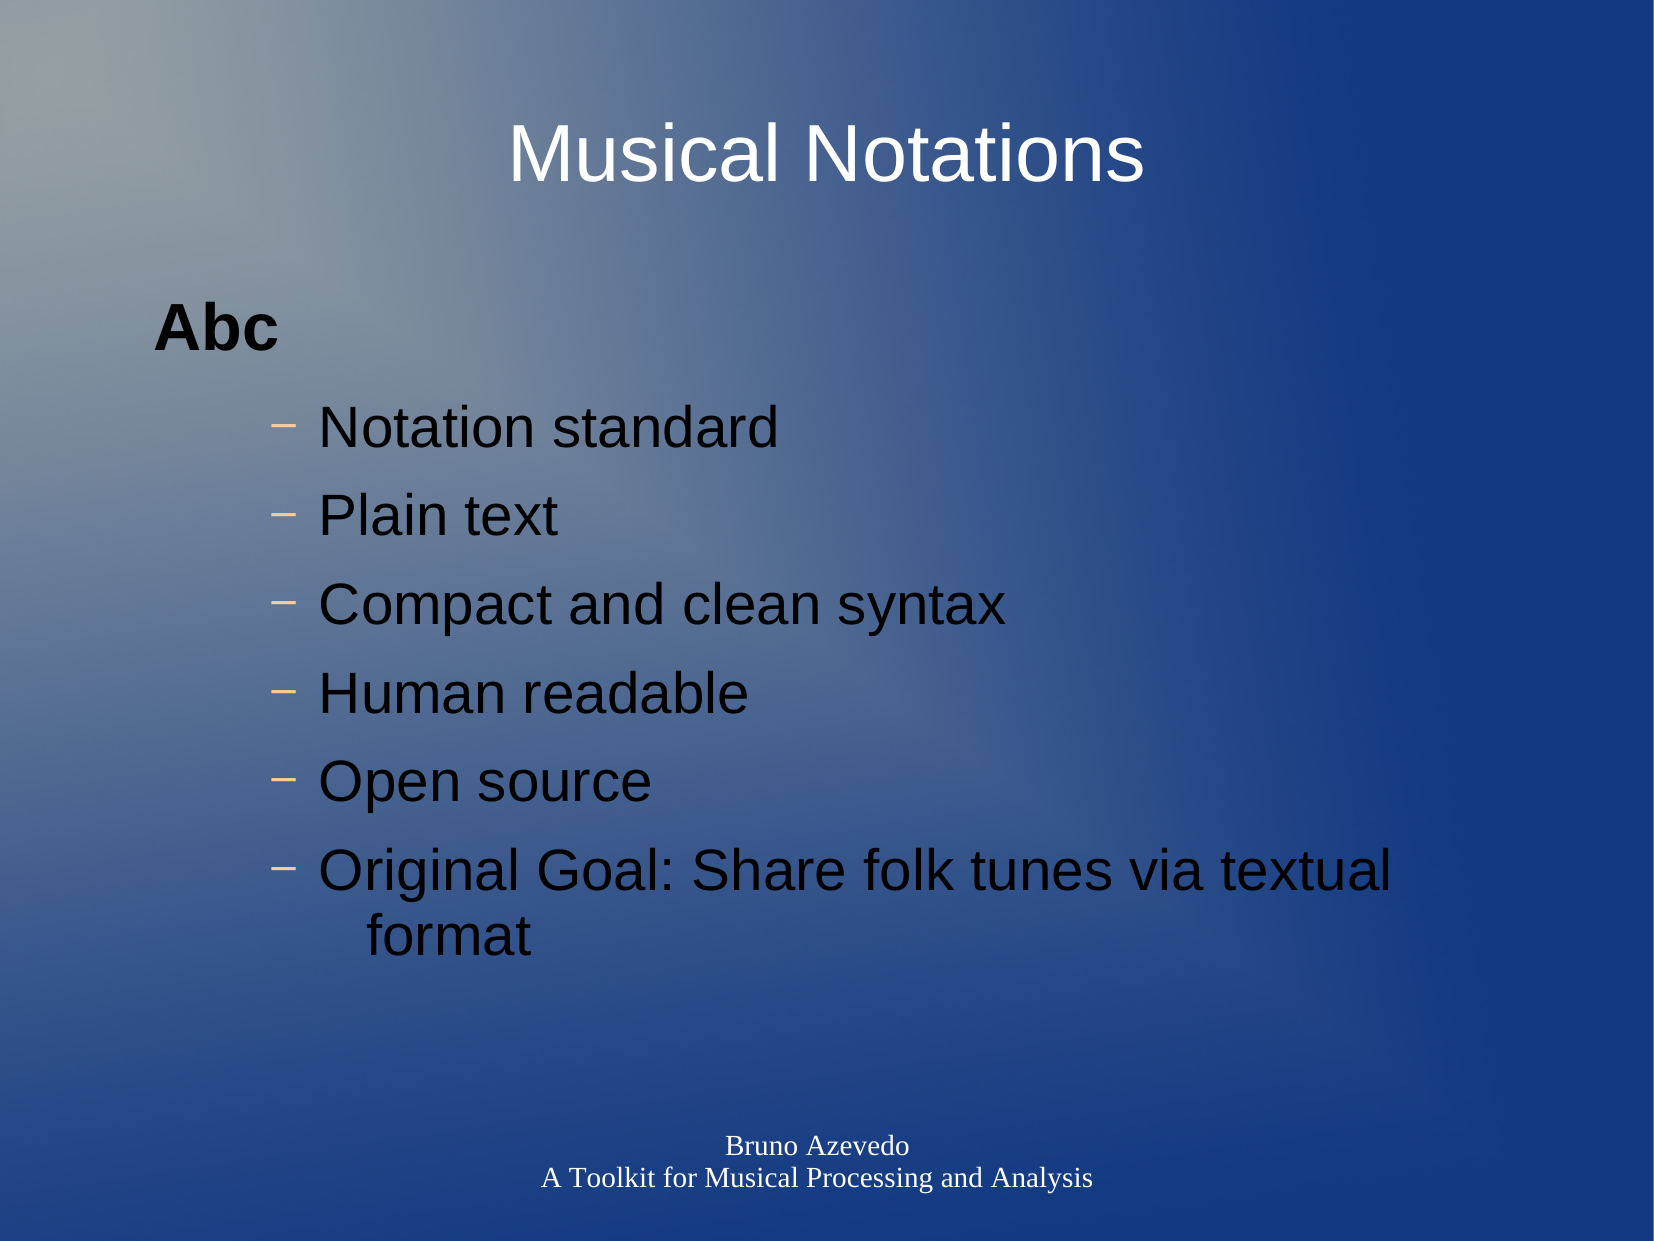

# Musical Notations
Abc
Notation standard
Plain text
Compact and clean syntax
Human readable
Open source
Original Goal: Share folk tunes via textual format